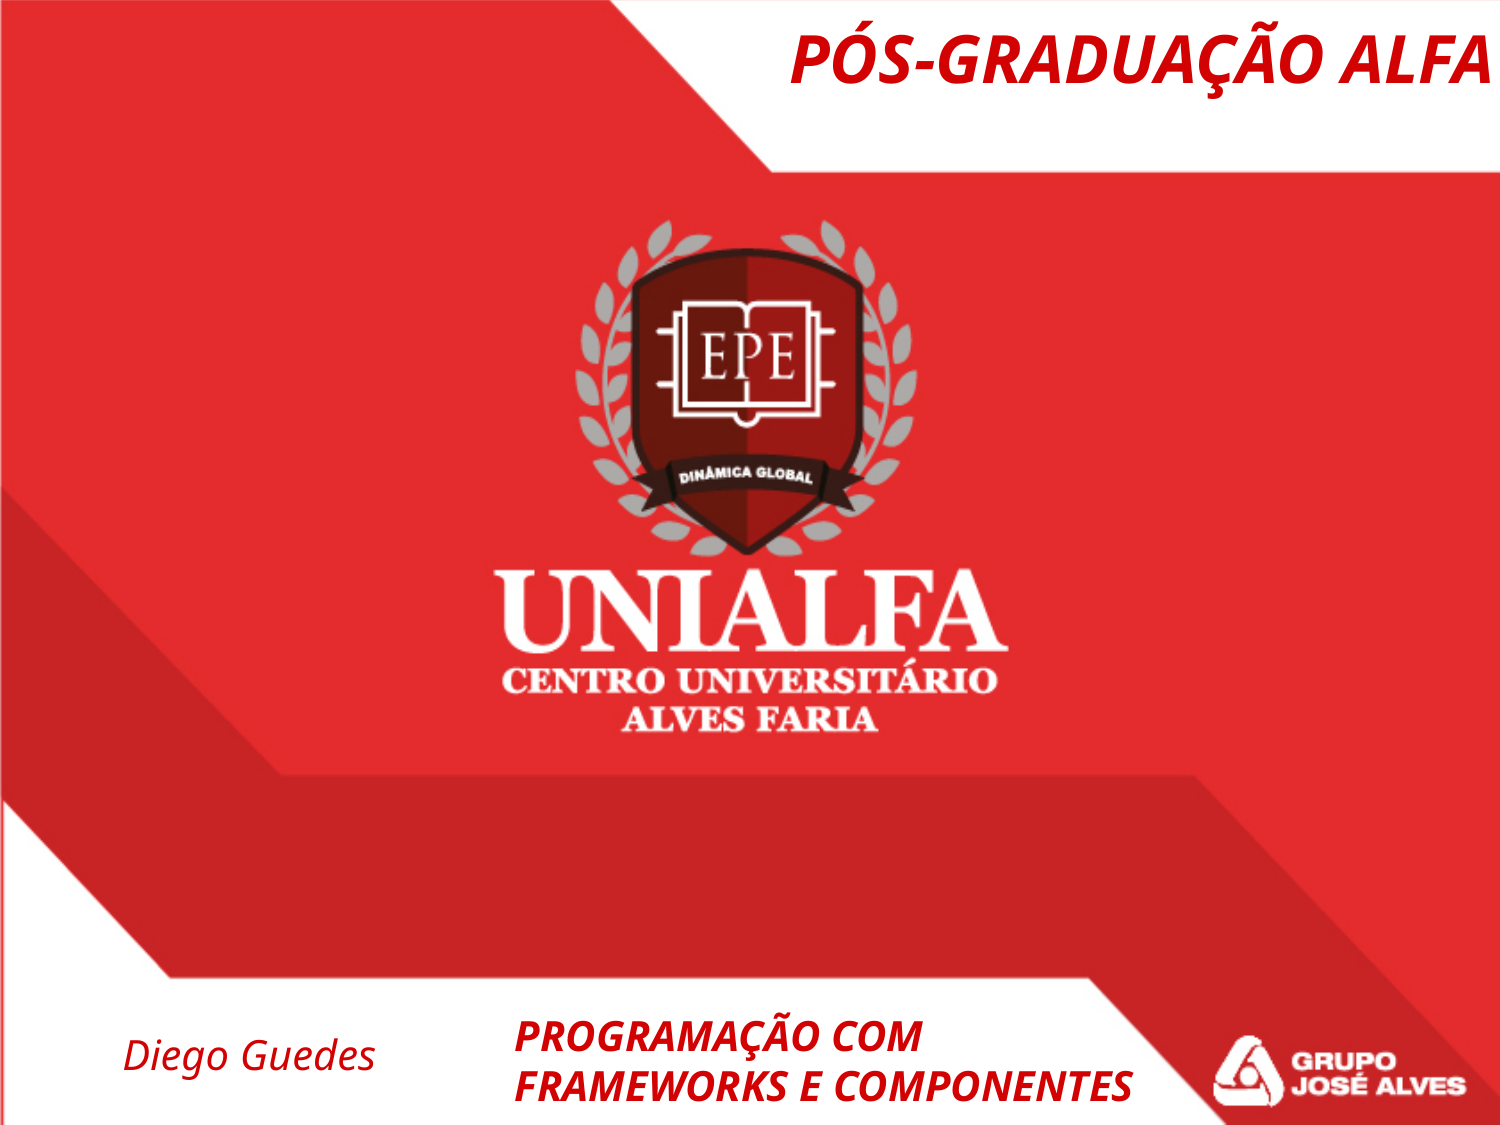

PÓS-GRADUAÇÃO ALFA
PROGRAMAÇÃO COM FRAMEWORKS E COMPONENTES
Diego Guedes